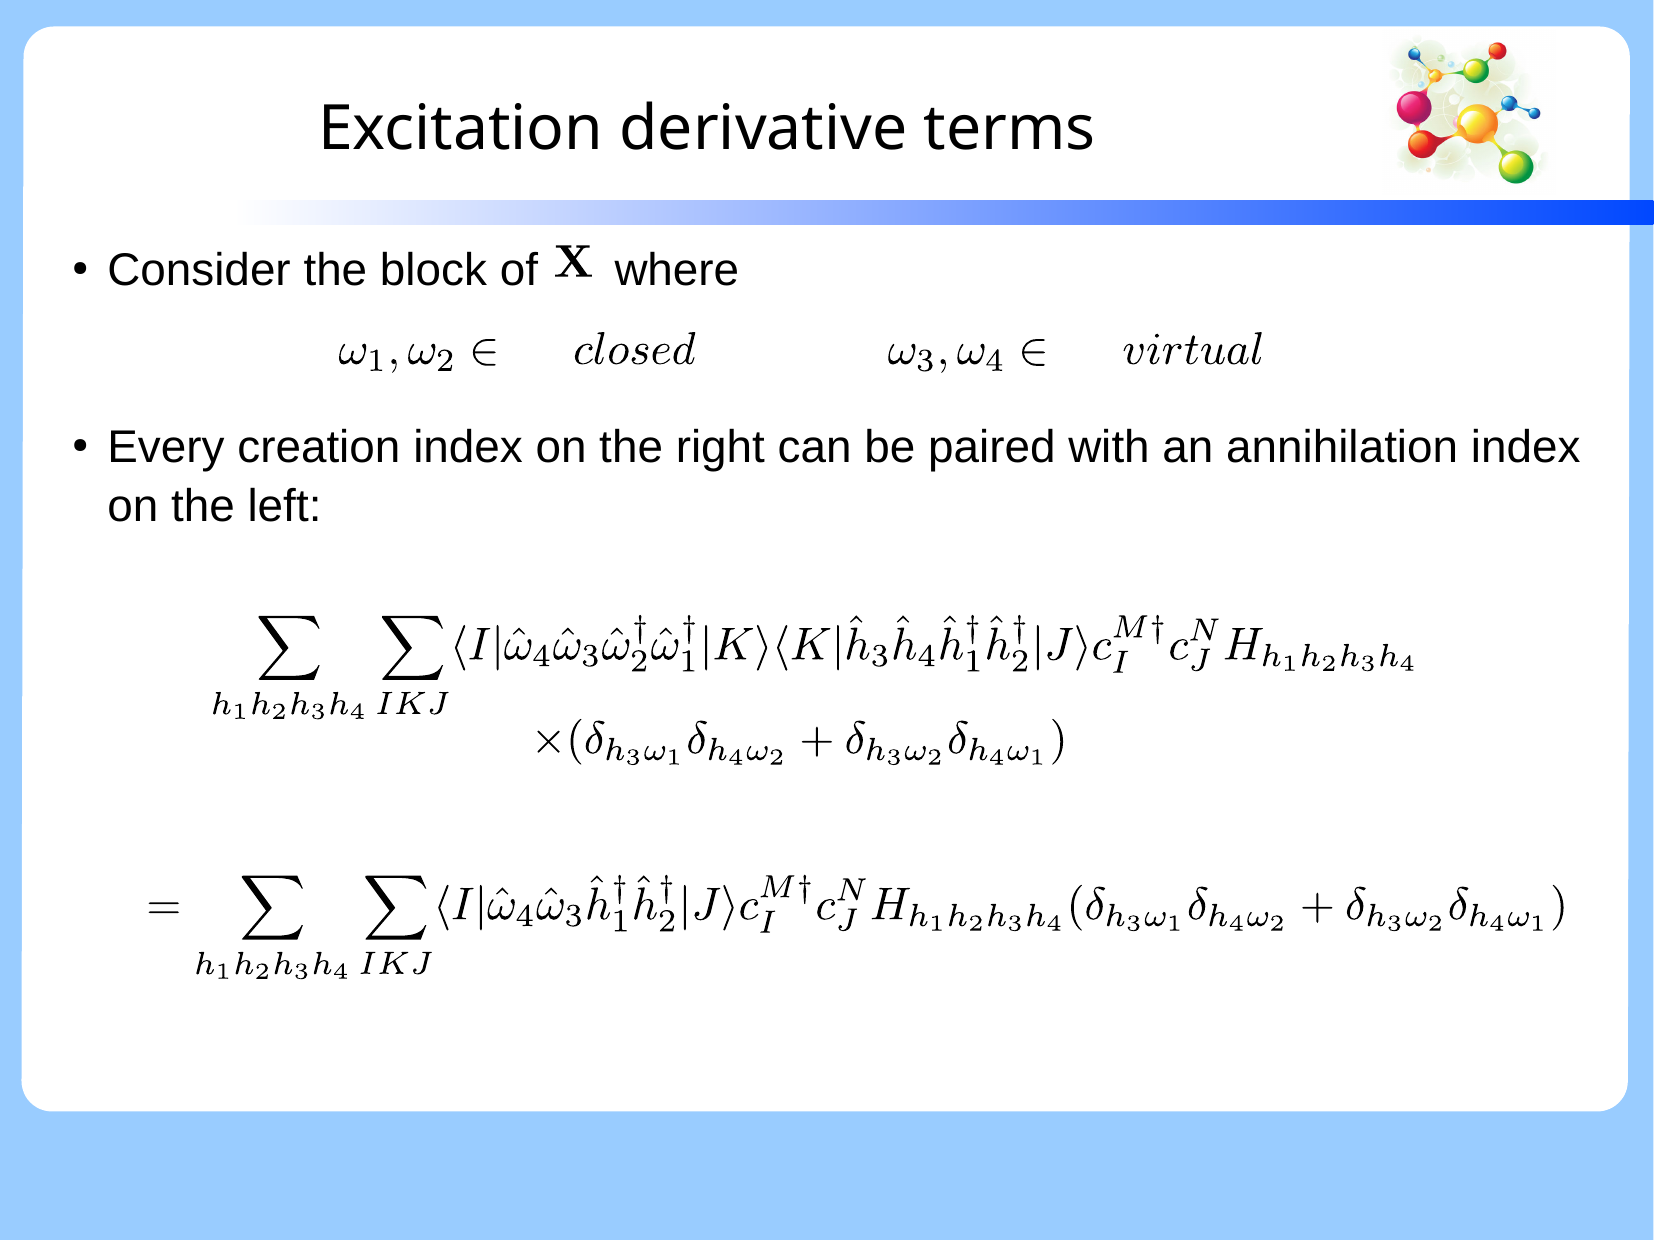

# Excitation derivative terms
Consider the block of where
Every creation index on the right can be paired with an annihilation index on the left: